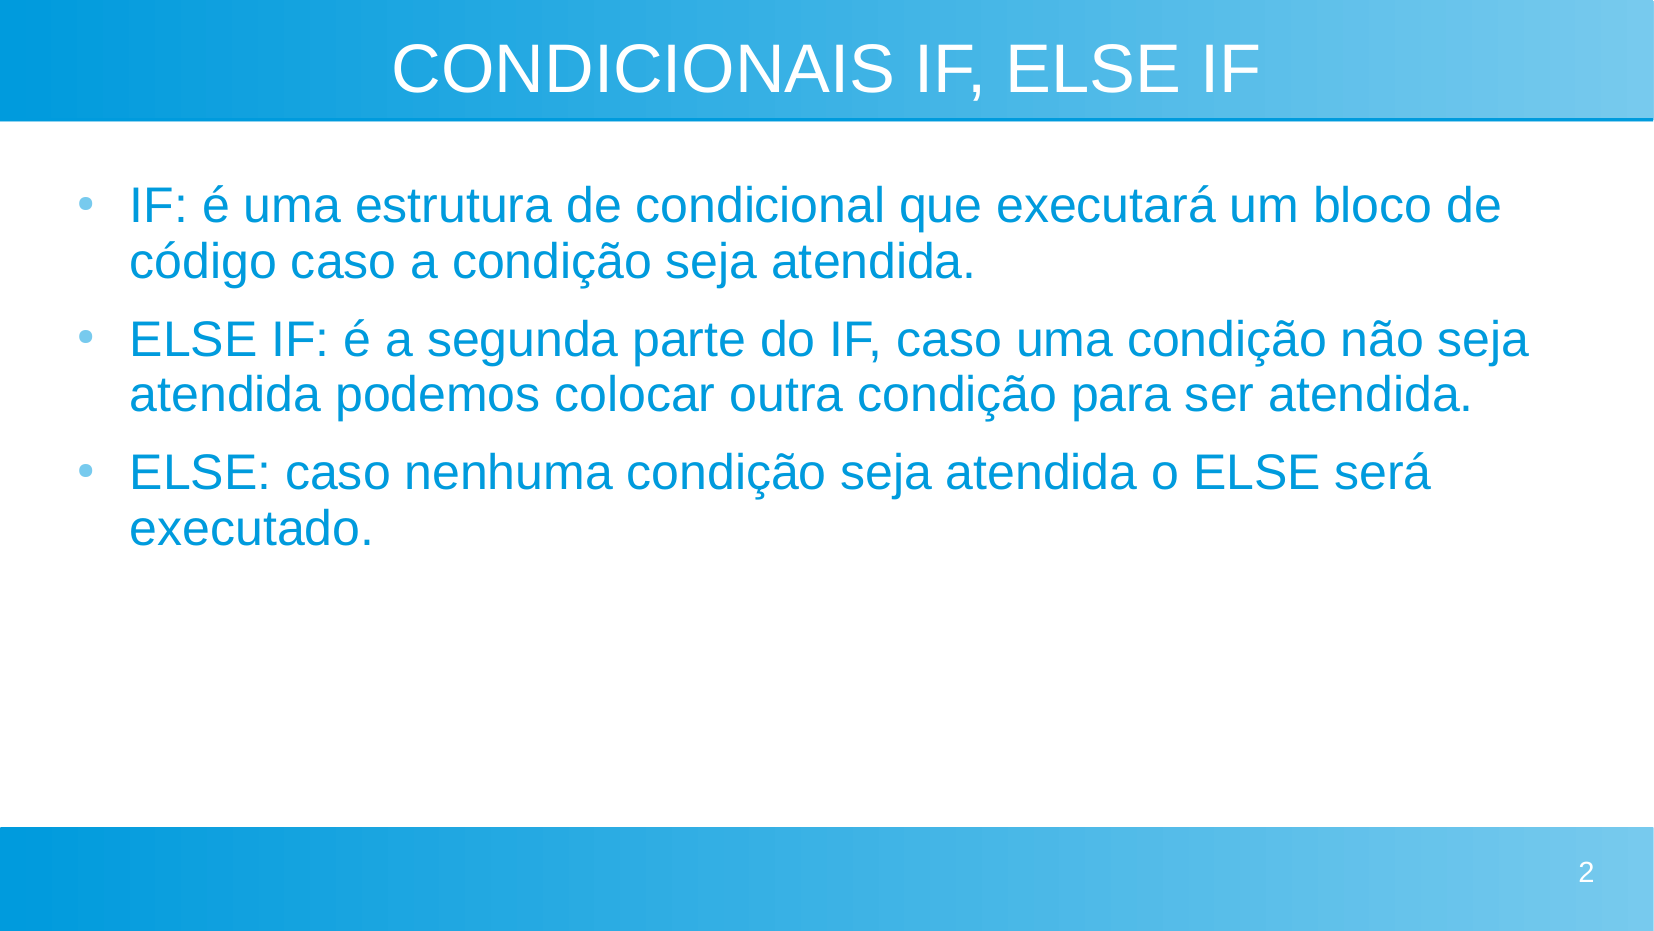

# CONDICIONAIS IF, ELSE IF
IF: é uma estrutura de condicional que executará um bloco de código caso a condição seja atendida.
ELSE IF: é a segunda parte do IF, caso uma condição não seja atendida podemos colocar outra condição para ser atendida.
ELSE: caso nenhuma condição seja atendida o ELSE será executado.
2